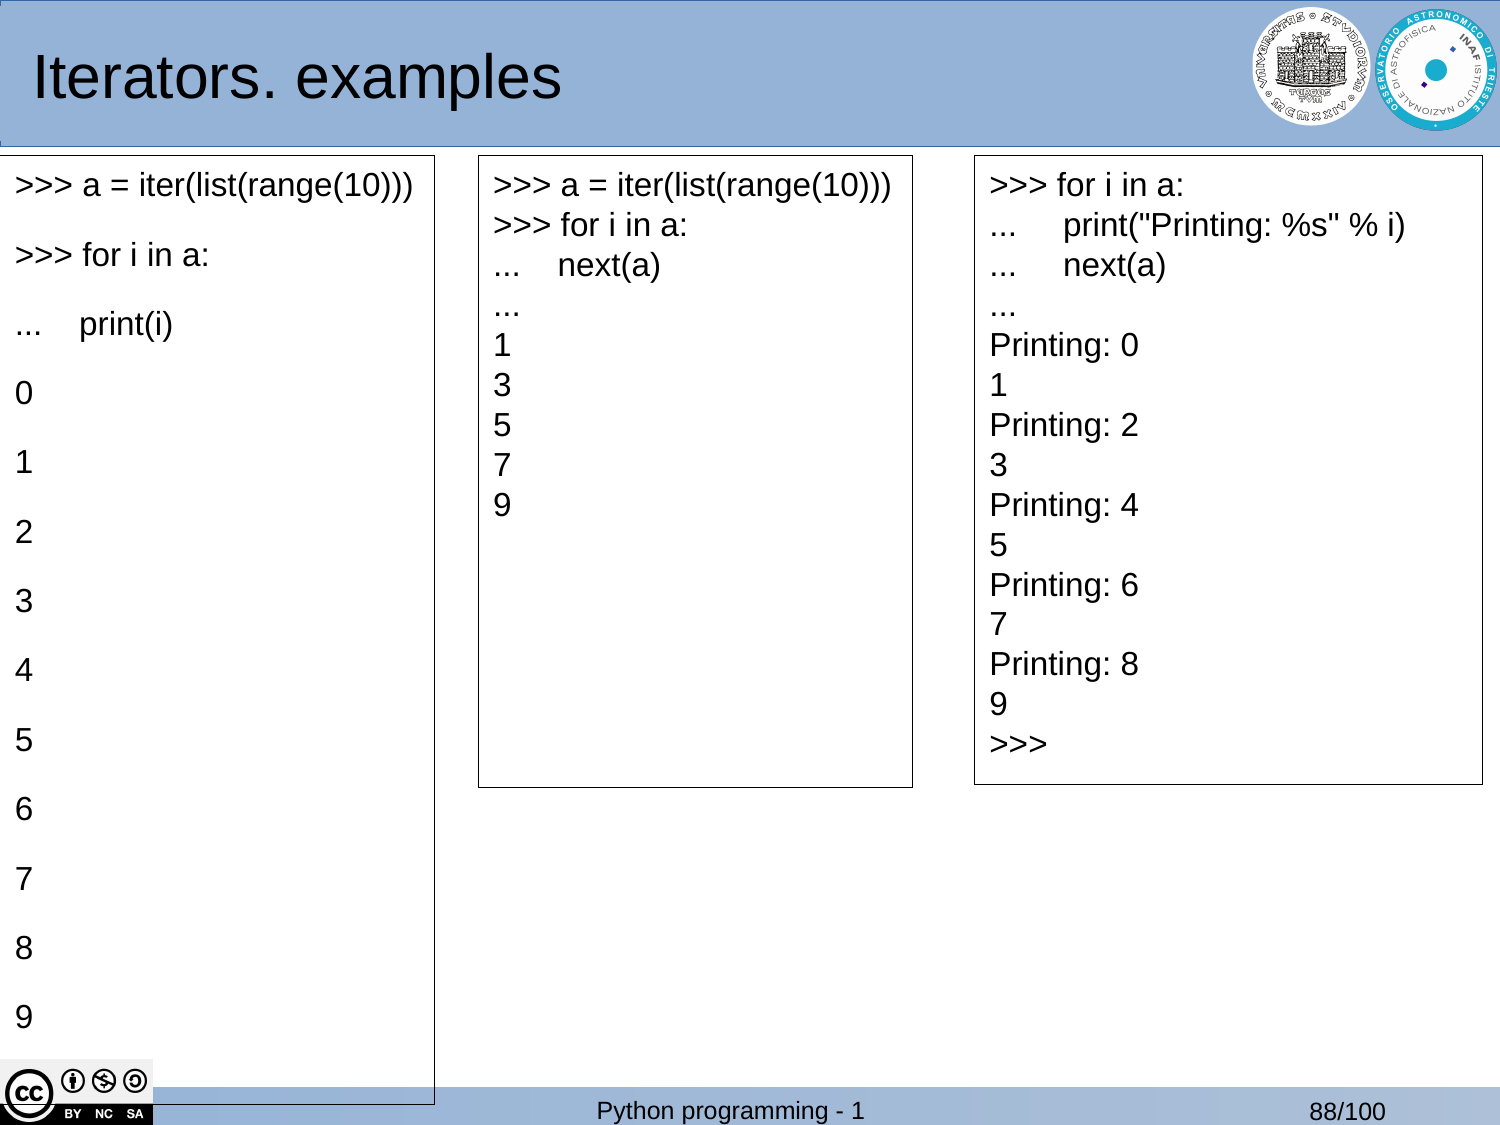

Iterators. examples
# >>> a = iter(list(range(10)))
>>> for i in a:
... print(i)
0
1
2
3
4
5
6
7
8
9
>>> a = iter(list(range(10)))
>>> for i in a:
... next(a)
...
1
3
5
7
9
>>> for i in a:
... print("Printing: %s" % i)
... next(a)
...
Printing: 0
1
Printing: 2
3
Printing: 4
5
Printing: 6
7
Printing: 8
9
>>>